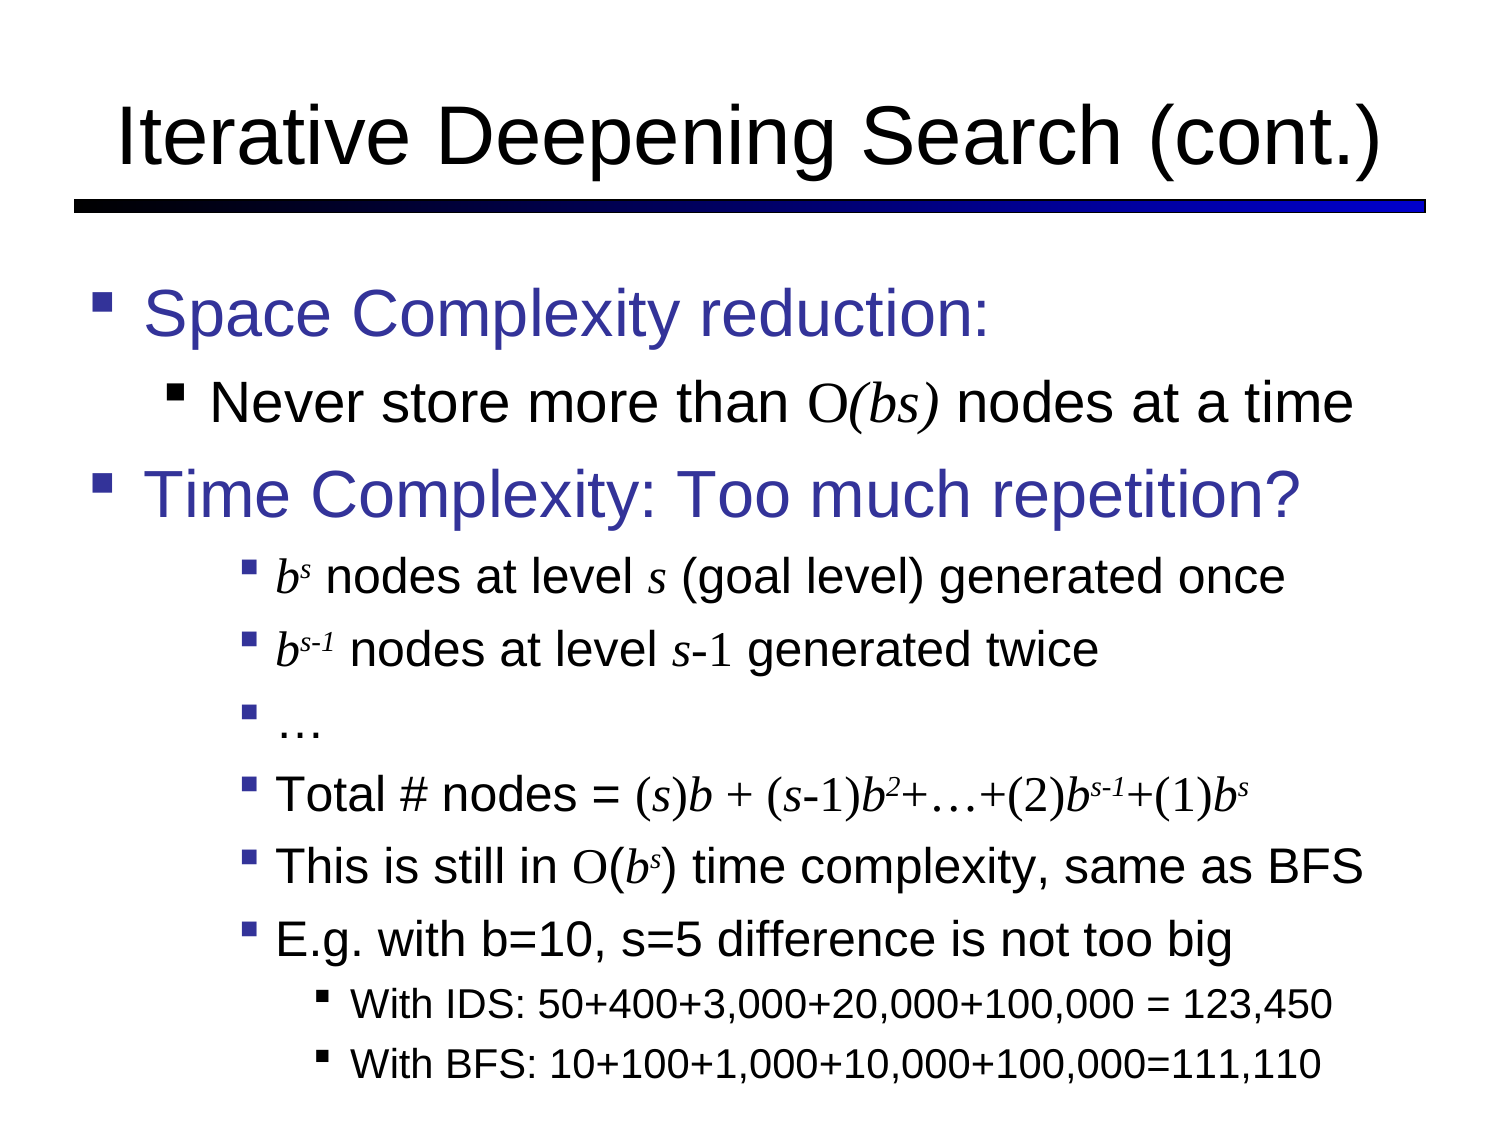

Iterative Deepening Search (cont.)
Space Complexity reduction:
Never store more than O(bs) nodes at a time
Time Complexity: Too much repetition?
bs nodes at level s (goal level) generated once
bs-1 nodes at level s-1 generated twice
…
Total # nodes = (s)b + (s-1)b2+…+(2)bs-1+(1)bs
This is still in O(bs) time complexity, same as BFS
E.g. with b=10, s=5 difference is not too big
With IDS: 50+400+3,000+20,000+100,000 = 123,450
With BFS: 10+100+1,000+10,000+100,000=111,110